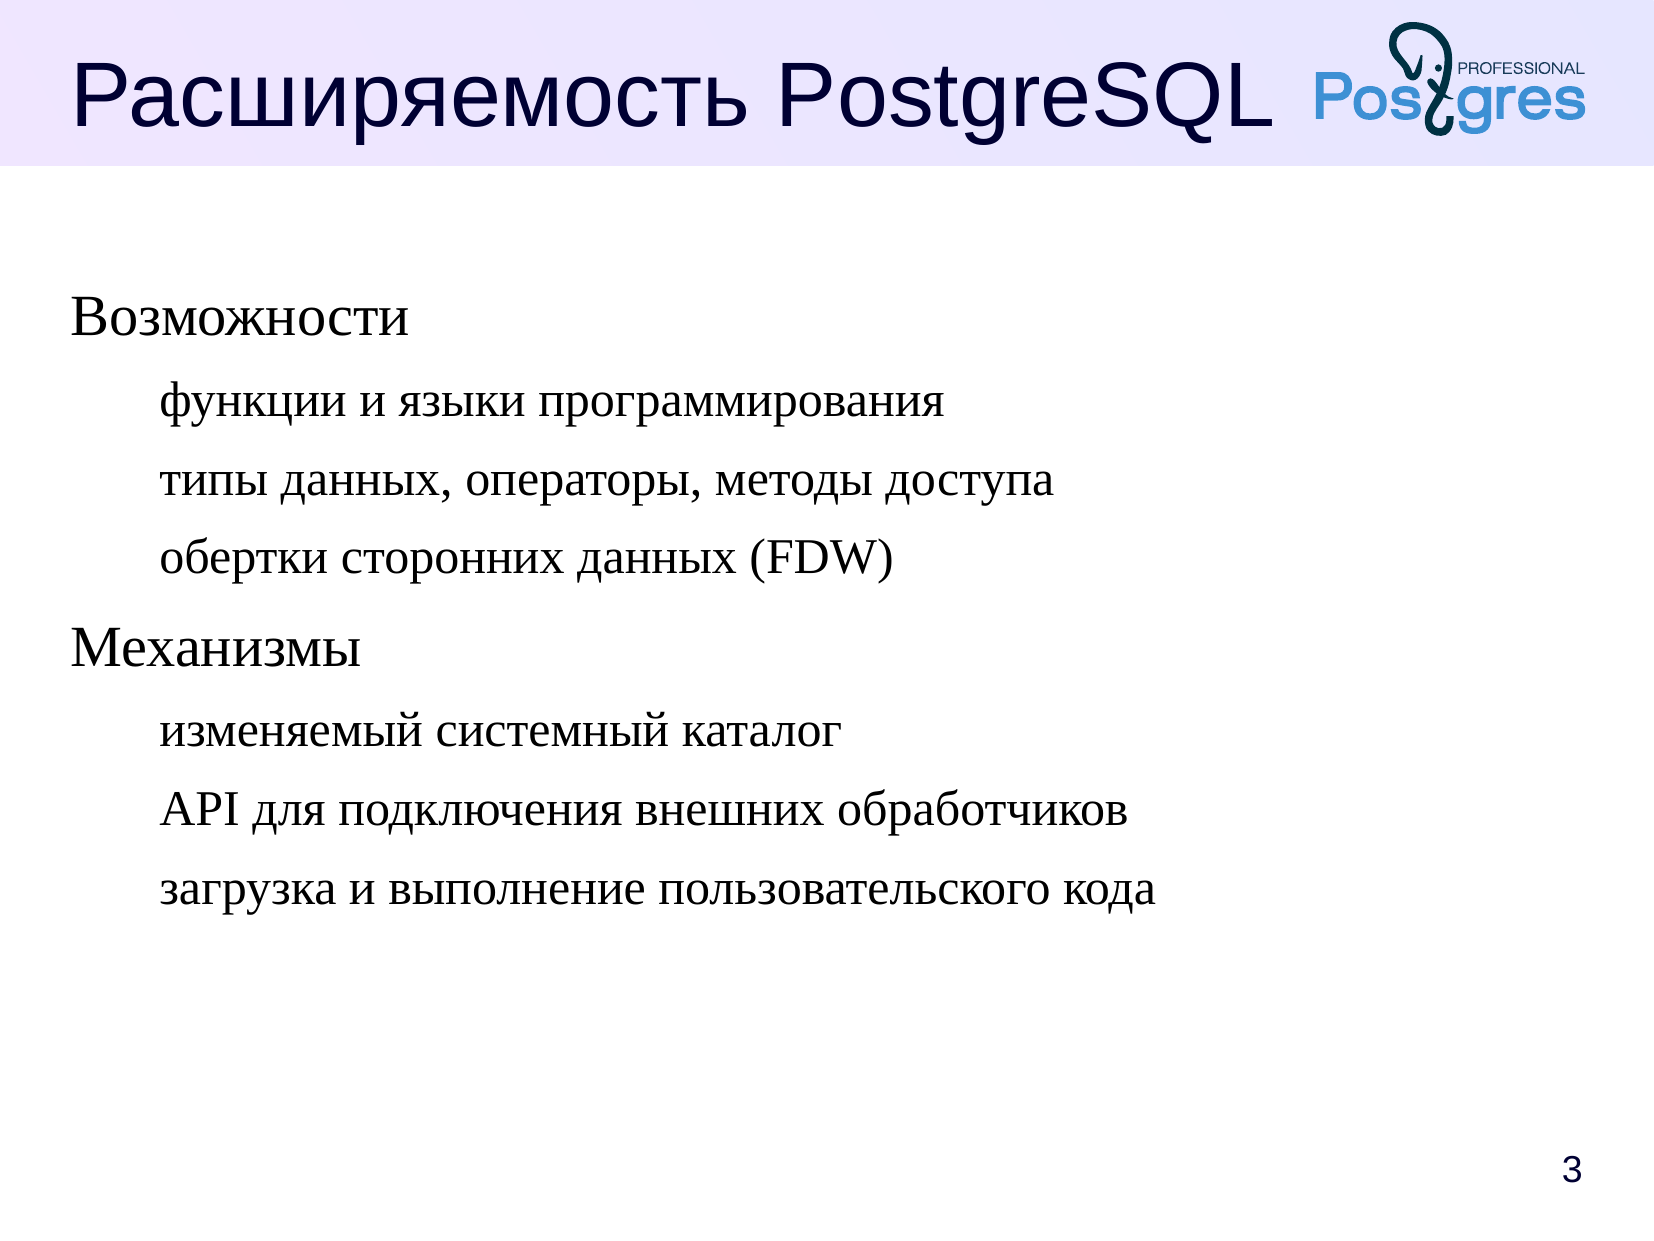

# Расширяемость PostgreSQL
Возможности
функции и языки программирования
типы данных, операторы, методы доступа
обертки сторонних данных (FDW)
Механизмы
изменяемый системный каталог
API для подключения внешних обработчиков
загрузка и выполнение пользовательского кода